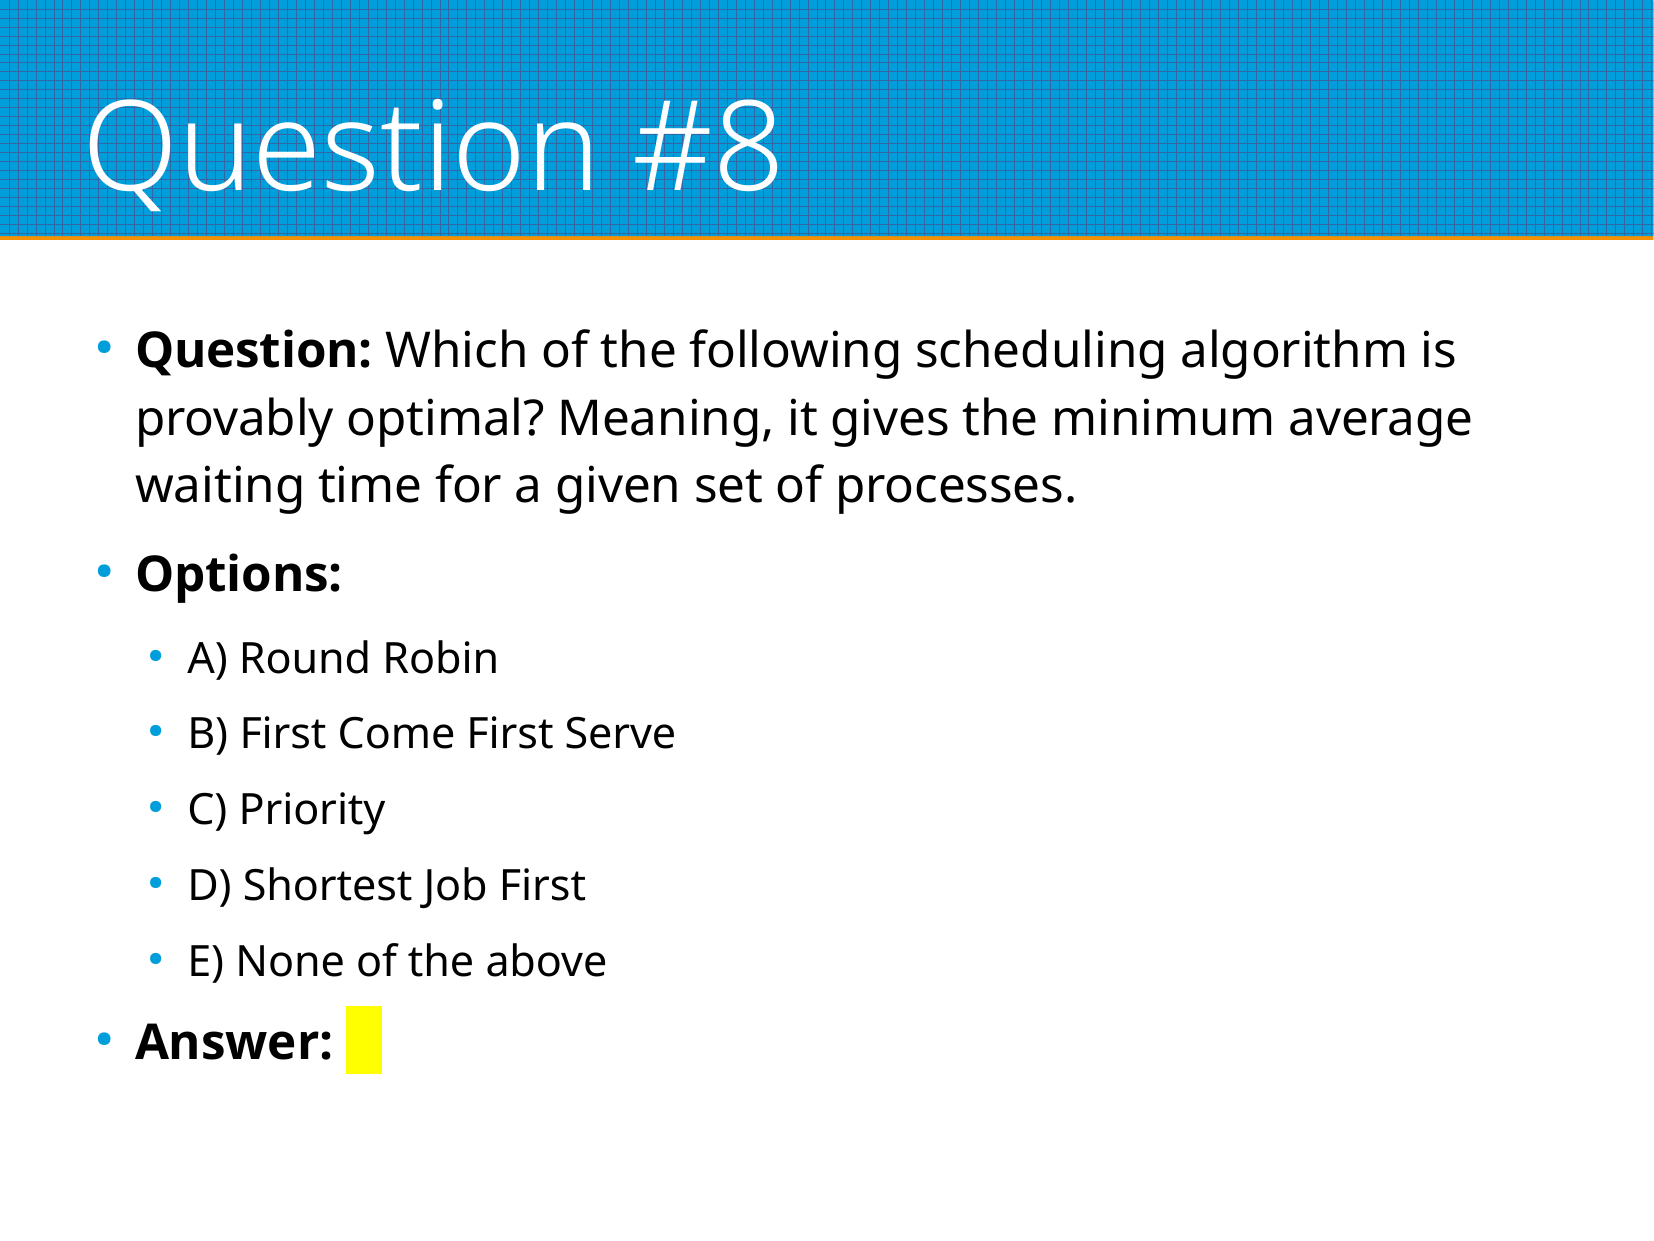

# Question #8
Question: Which of the following scheduling algorithm is provably optimal? Meaning, it gives the minimum average waiting time for a given set of processes.
Options:
A) Round Robin
B) First Come First Serve
C) Priority
D) Shortest Job First
E) None of the above
Answer: D